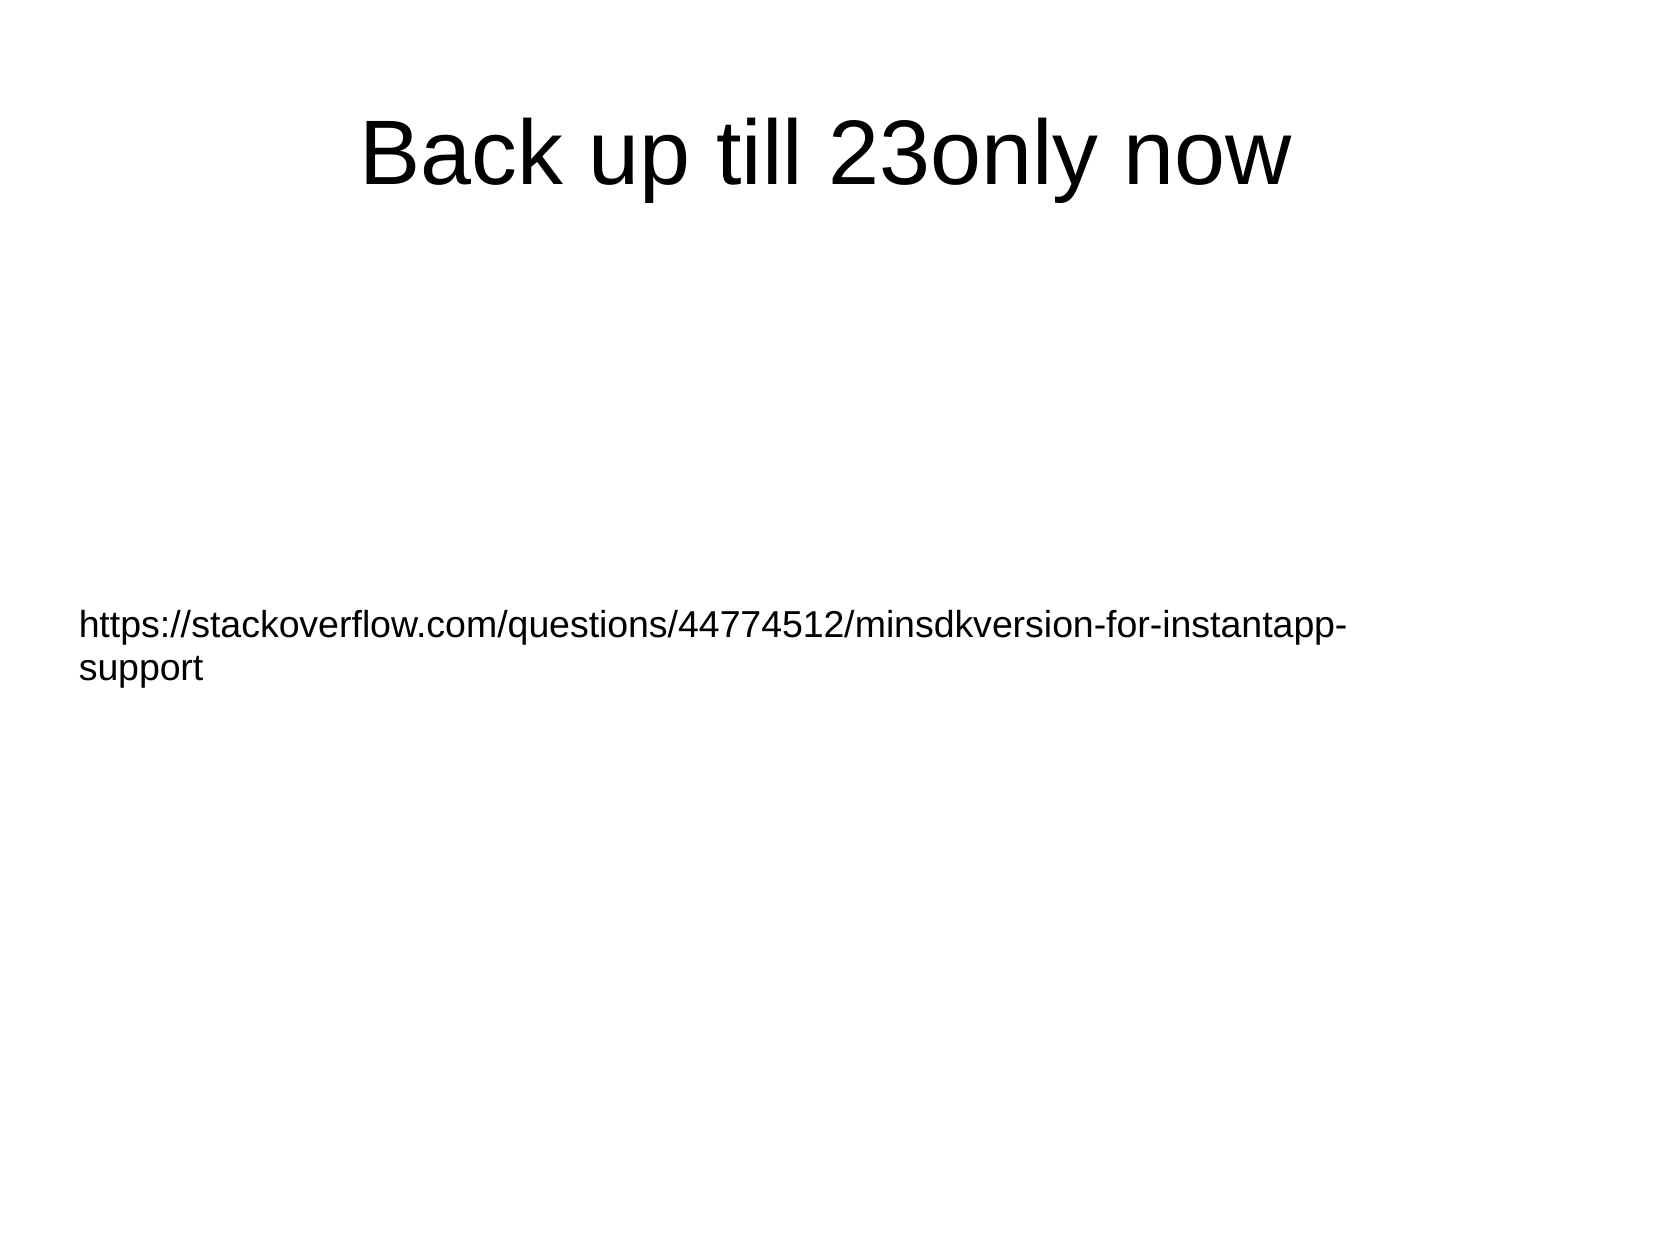

# Back up till 23only now
https://stackoverflow.com/questions/44774512/minsdkversion-for-instantapp-support